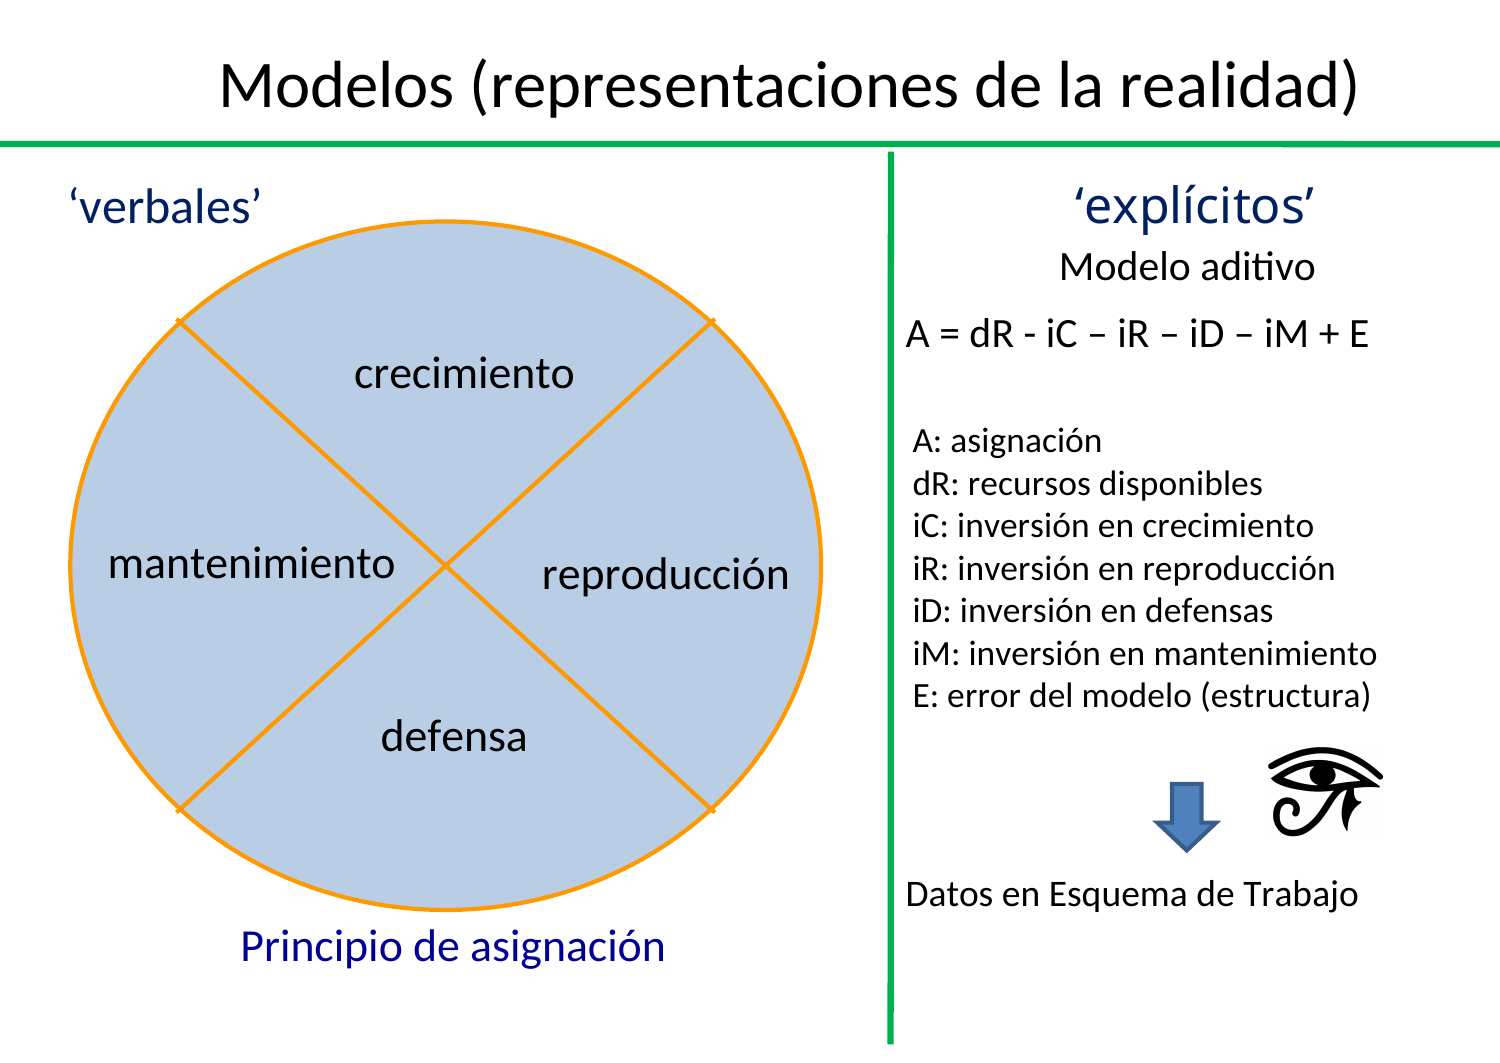

Modelos (representaciones de la realidad)
‘verbales’
‘explícitos’
Modelo aditivo
A = dR - iC – iR – iD – iM + E
crecimiento
A: asignación
dR: recursos disponibles
iC: inversión en crecimiento
iR: inversión en reproducción
iD: inversión en defensas
iM: inversión en mantenimiento
E: error del modelo (estructura)
mantenimiento
reproducción
defensa
Datos en Esquema de Trabajo
Principio de asignación